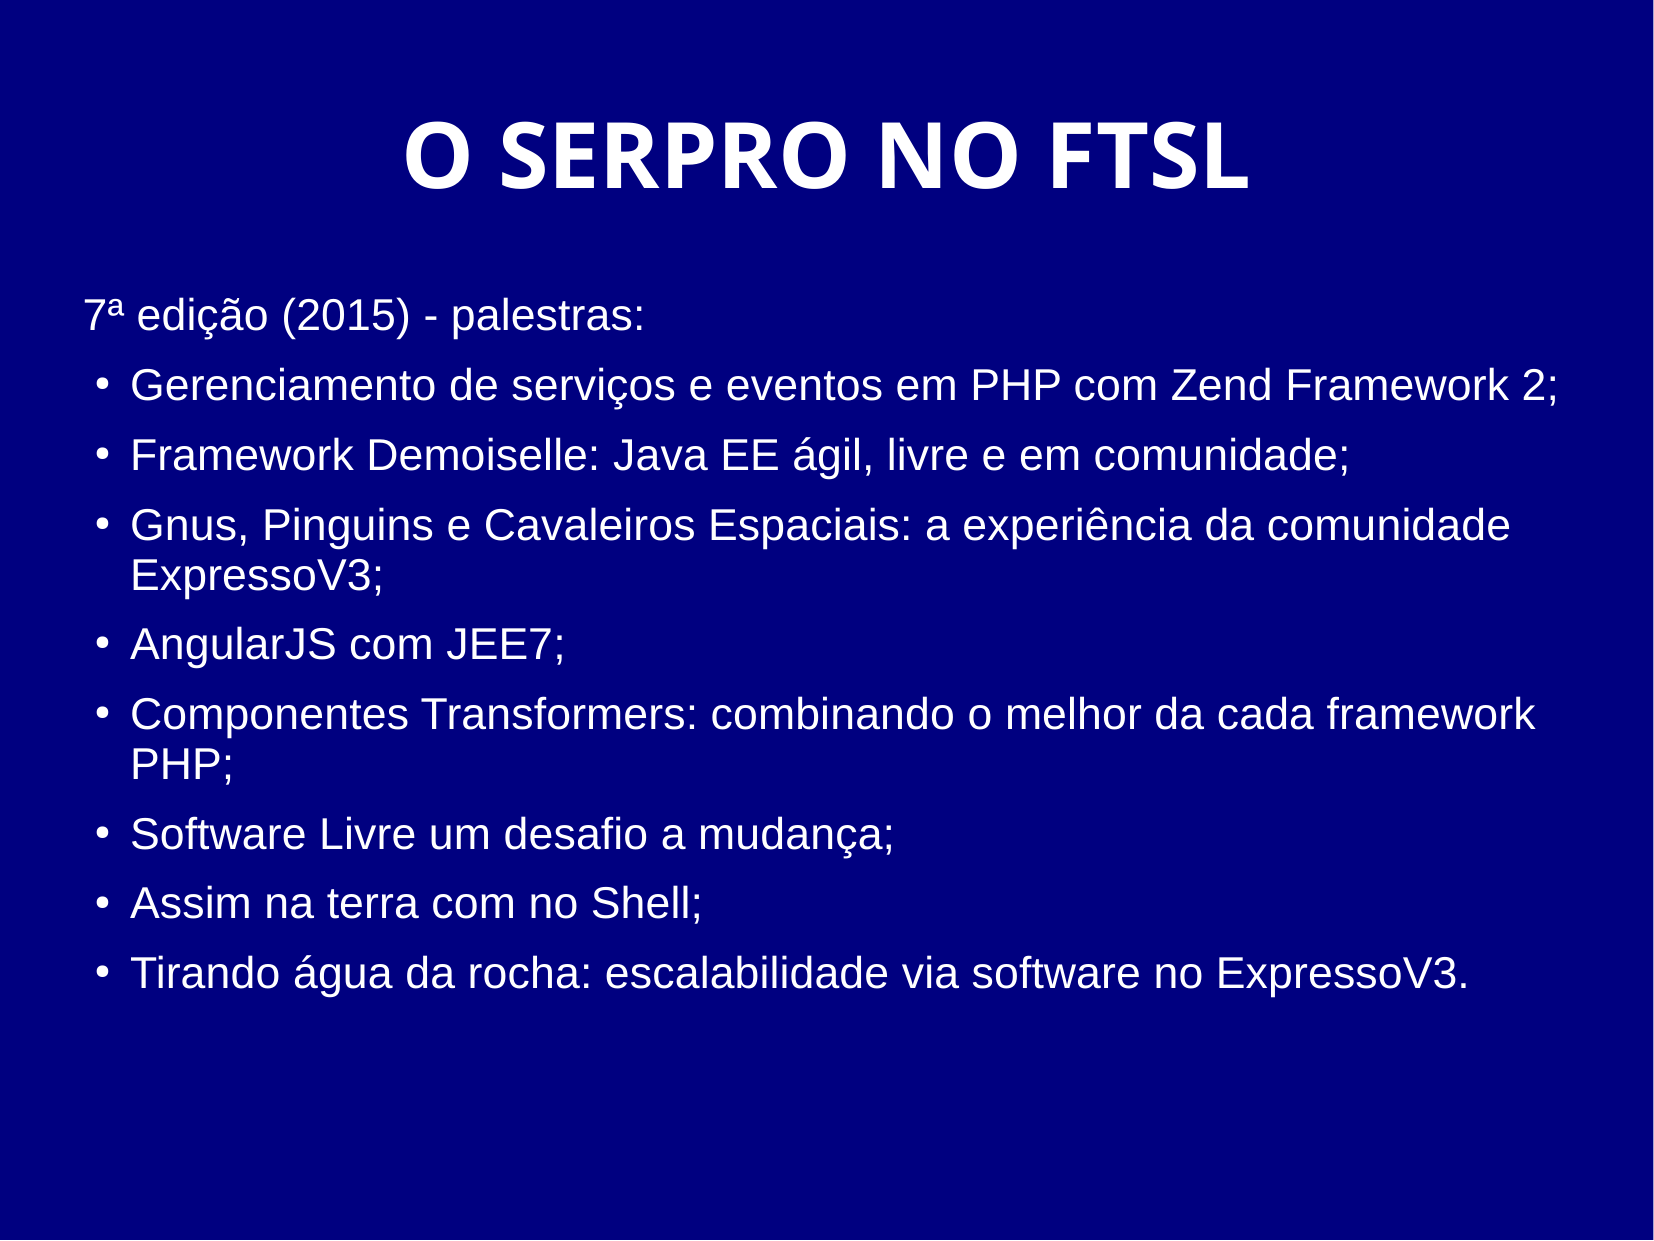

# O SERPRO NO FTSL
7ª edição (2015) - palestras:
Gerenciamento de serviços e eventos em PHP com Zend Framework 2;
Framework Demoiselle: Java EE ágil, livre e em comunidade;
Gnus, Pinguins e Cavaleiros Espaciais: a experiência da comunidade ExpressoV3;
AngularJS com JEE7;
Componentes Transformers: combinando o melhor da cada framework PHP;
Software Livre um desafio a mudança;
Assim na terra com no Shell;
Tirando água da rocha: escalabilidade via software no ExpressoV3.